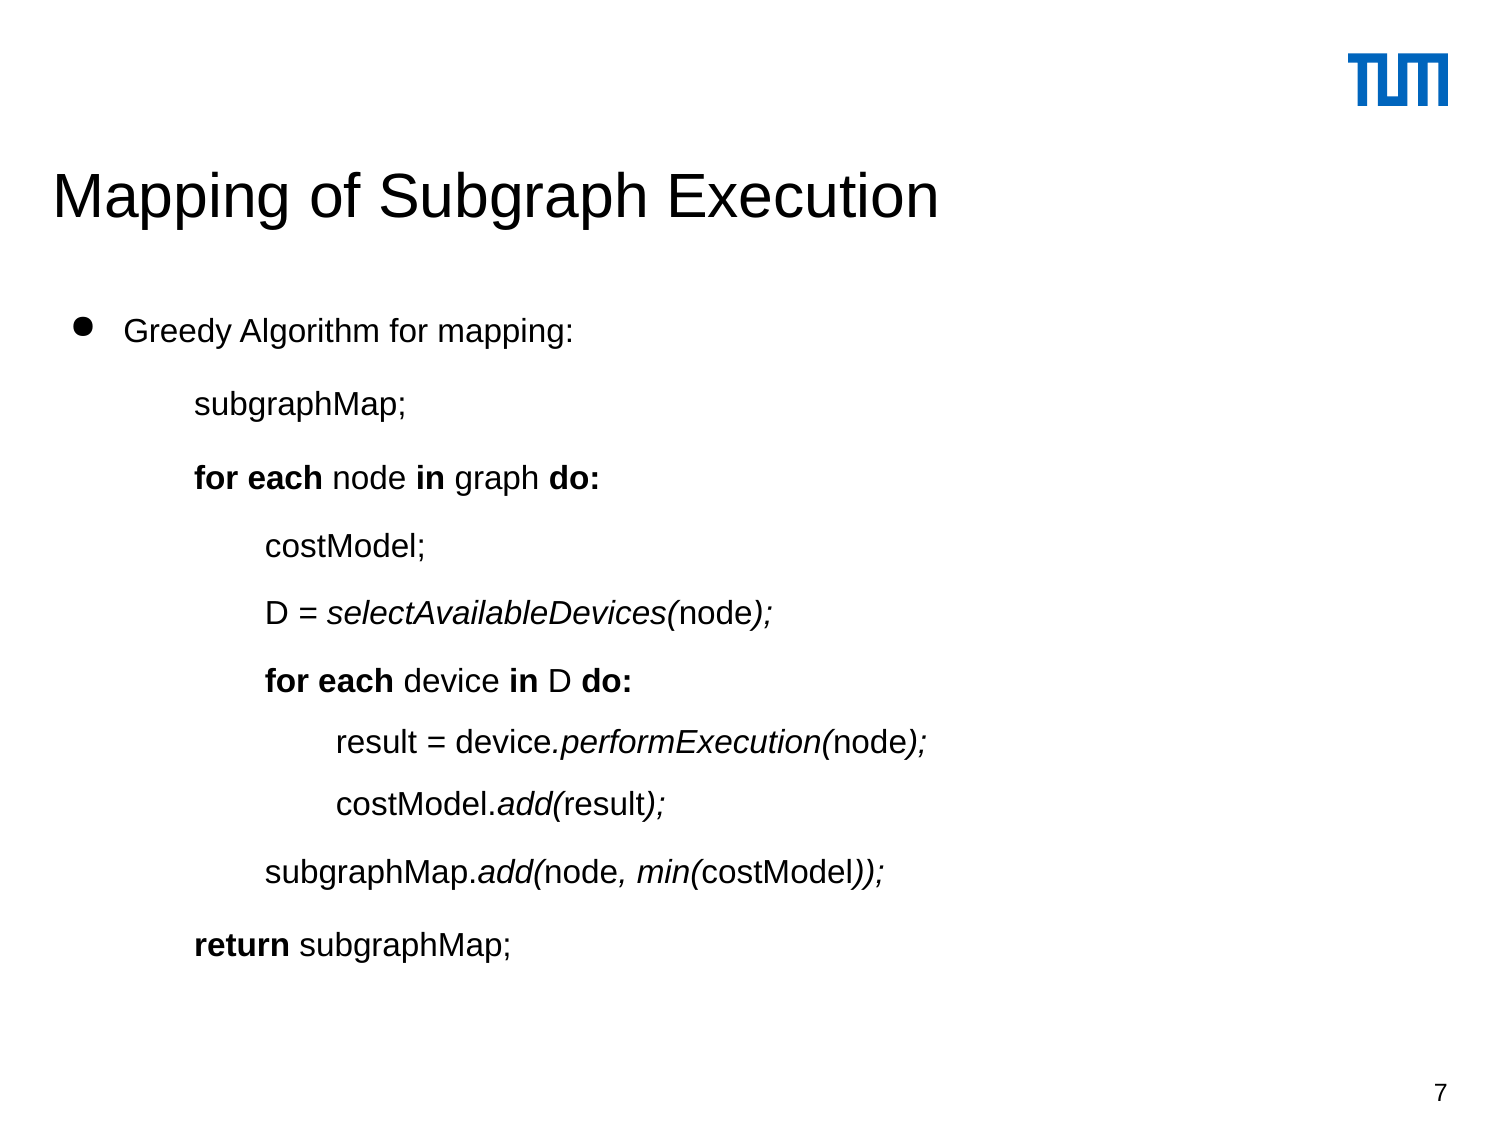

# Mapping of Subgraph Execution
Greedy Algorithm for mapping:
subgraphMap;
for each node in graph do:
costModel;
D = selectAvailableDevices(node);
for each device in D do:
result = device.performExecution(node);
costModel.add(result);
subgraphMap.add(node, min(costModel));
return subgraphMap;
Dr. rer. nat. Erika Mustermann (TUM) | kann beliebig erweitert werden | Infos mit Strich trennen
7